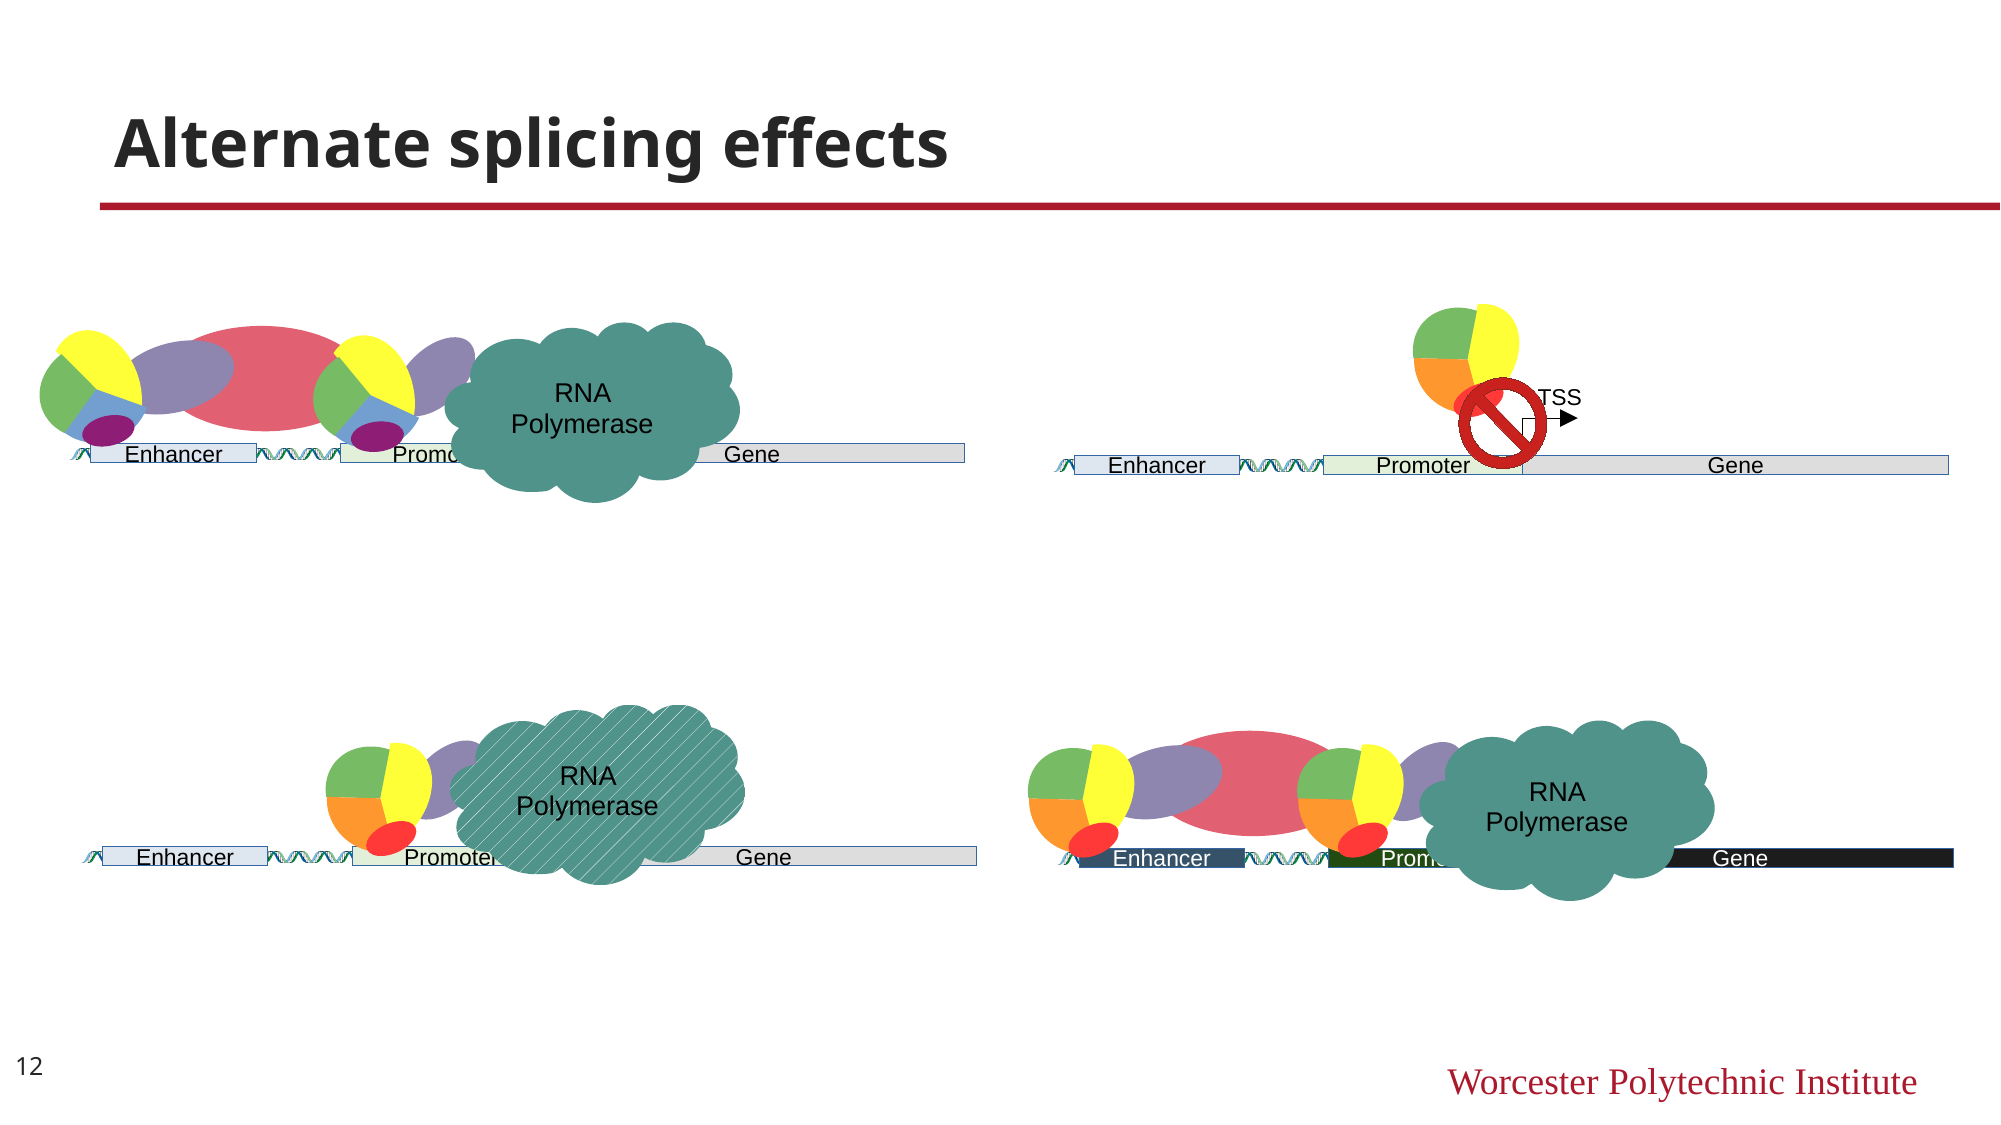

# Alternate splicing effects
TSS
RNA Polymerase
TSS
Enhancer
Promoter
Gene
Enhancer
Promoter
Gene
RNA Polymerase
RNA Polymerase
TSS
TSS
Enhancer
Promoter
Gene
Enhancer
Promoter
Gene
12